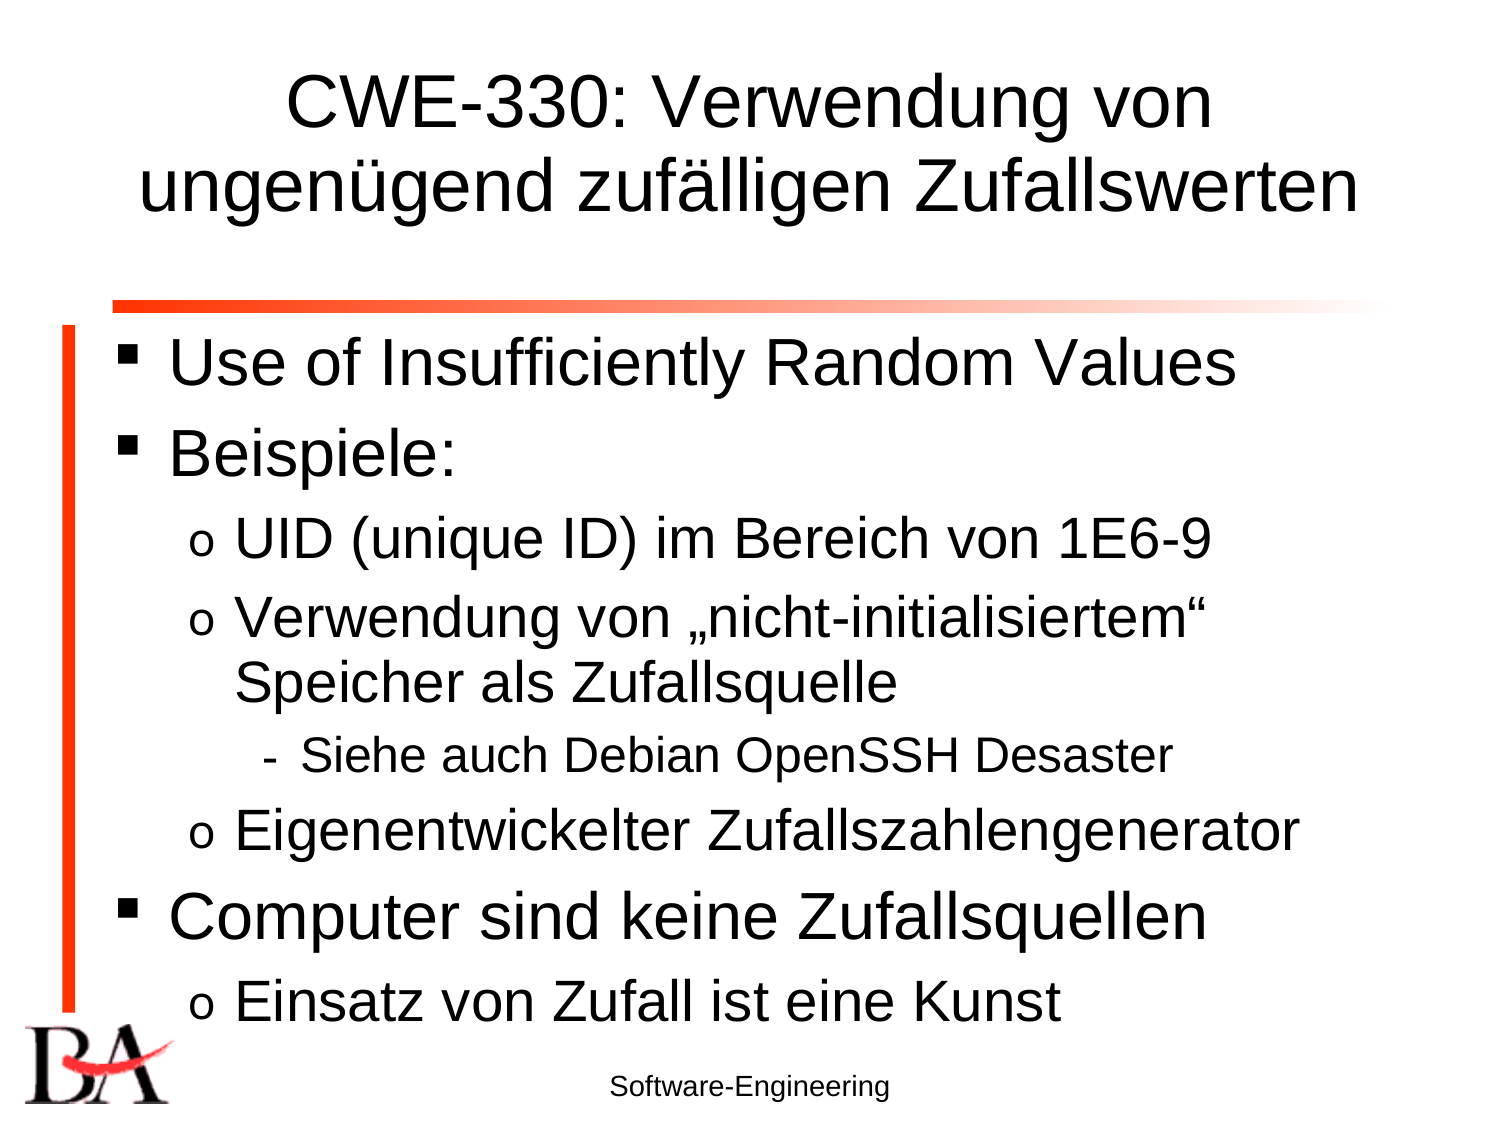

# CWE-330: Verwendung von ungenügend zufälligen Zufallswerten
Use of Insufficiently Random Values
Beispiele:
UID (unique ID) im Bereich von 1E6-9
Verwendung von „nicht-initialisiertem“ Speicher als Zufallsquelle
Siehe auch Debian OpenSSH Desaster
Eigenentwickelter Zufallszahlengenerator
Computer sind keine Zufallsquellen
Einsatz von Zufall ist eine Kunst